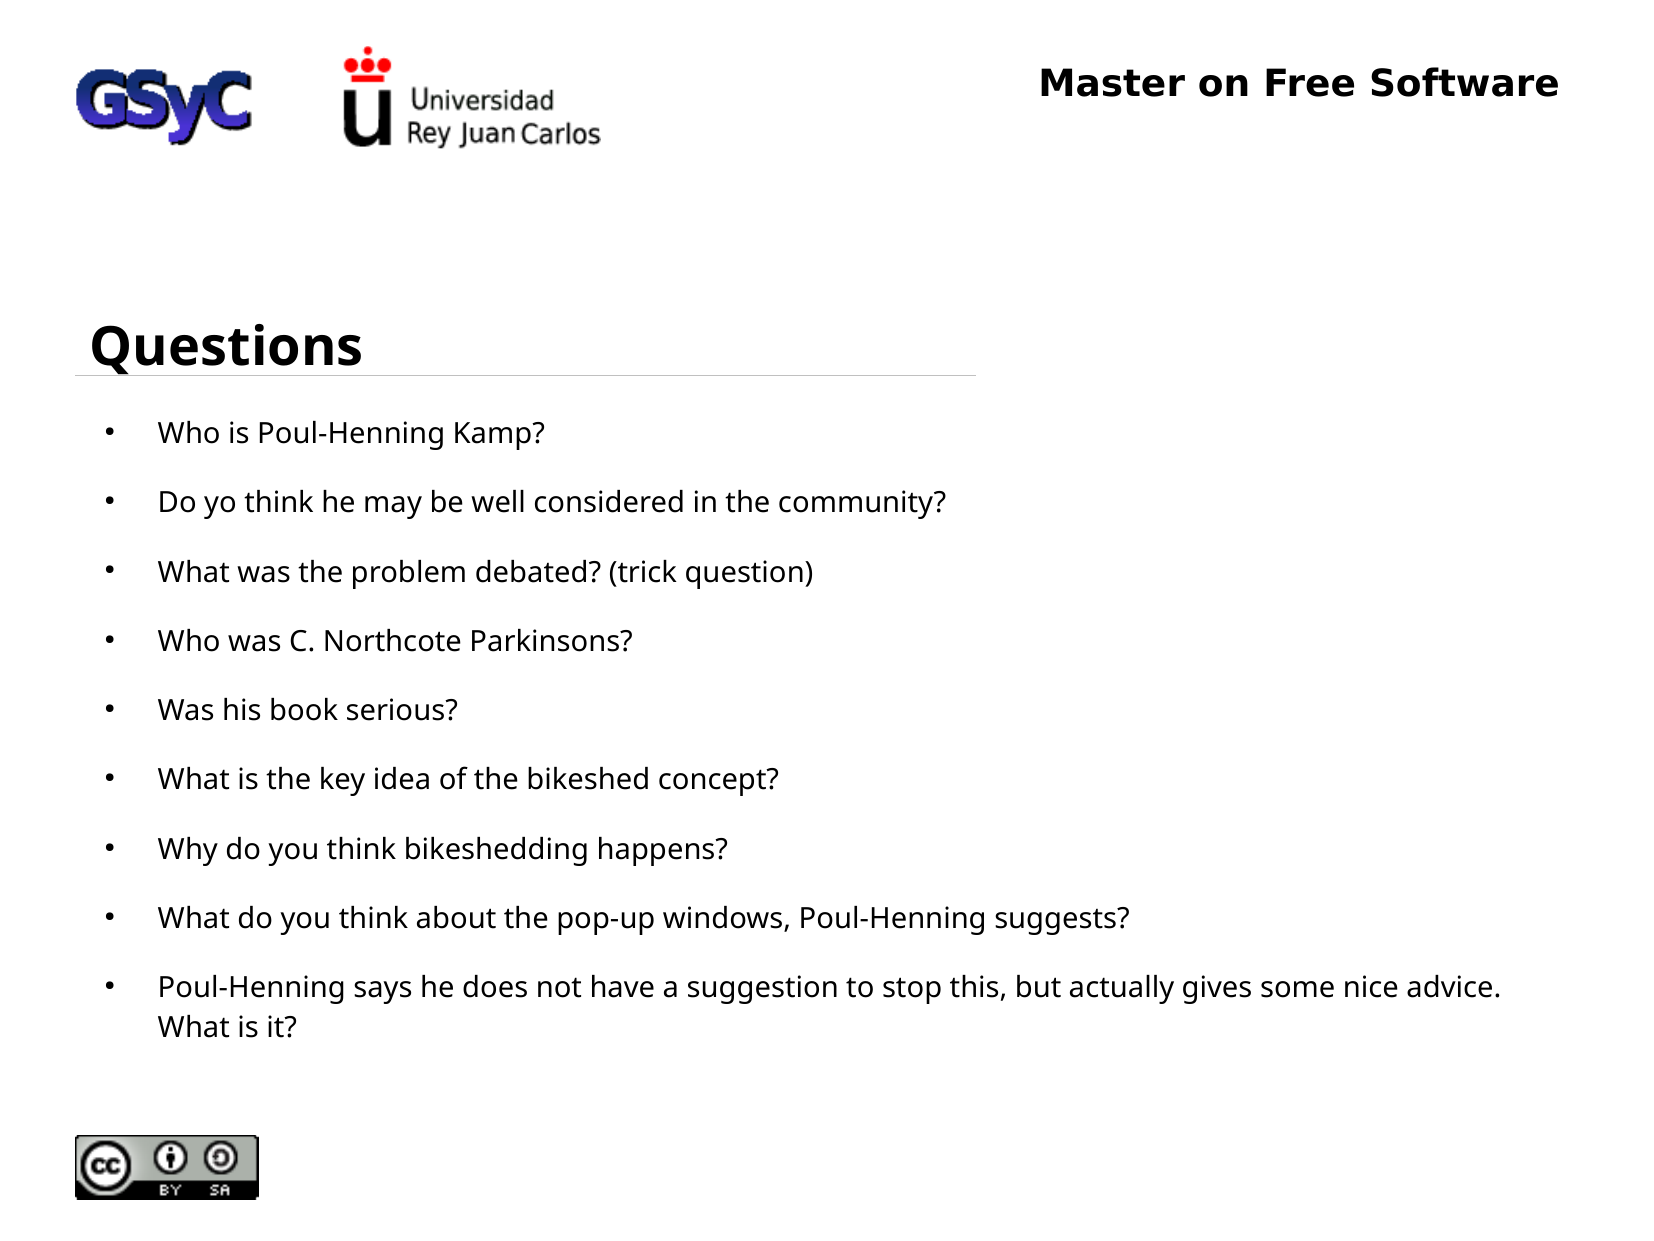

Questions
# Who is Poul-Henning Kamp?
Do yo think he may be well considered in the community?
What was the problem debated? (trick question)
Who was C. Northcote Parkinsons?
Was his book serious?
What is the key idea of the bikeshed concept?
Why do you think bikeshedding happens?
What do you think about the pop-up windows, Poul-Henning suggests?
Poul-Henning says he does not have a suggestion to stop this, but actually gives some nice advice. What is it?